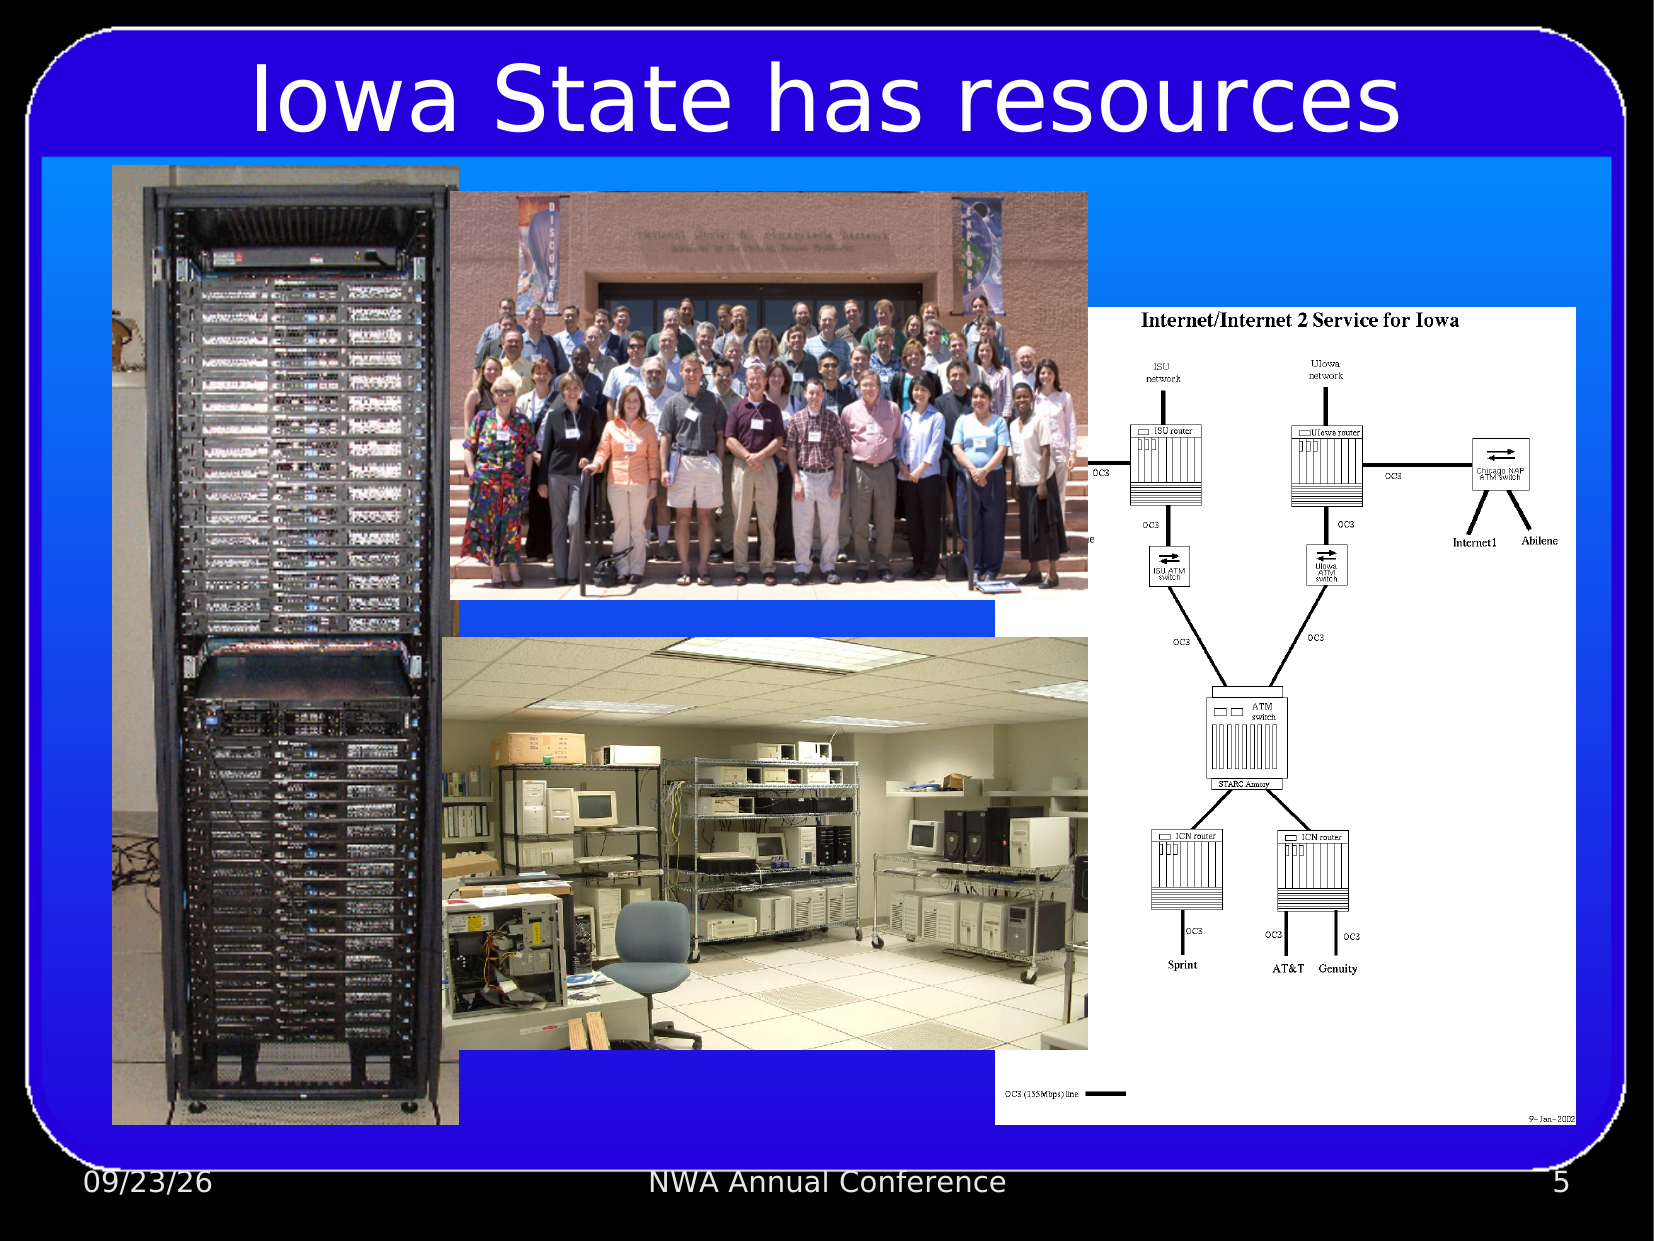

# Iowa State has resources
NWA Annual Conference
5